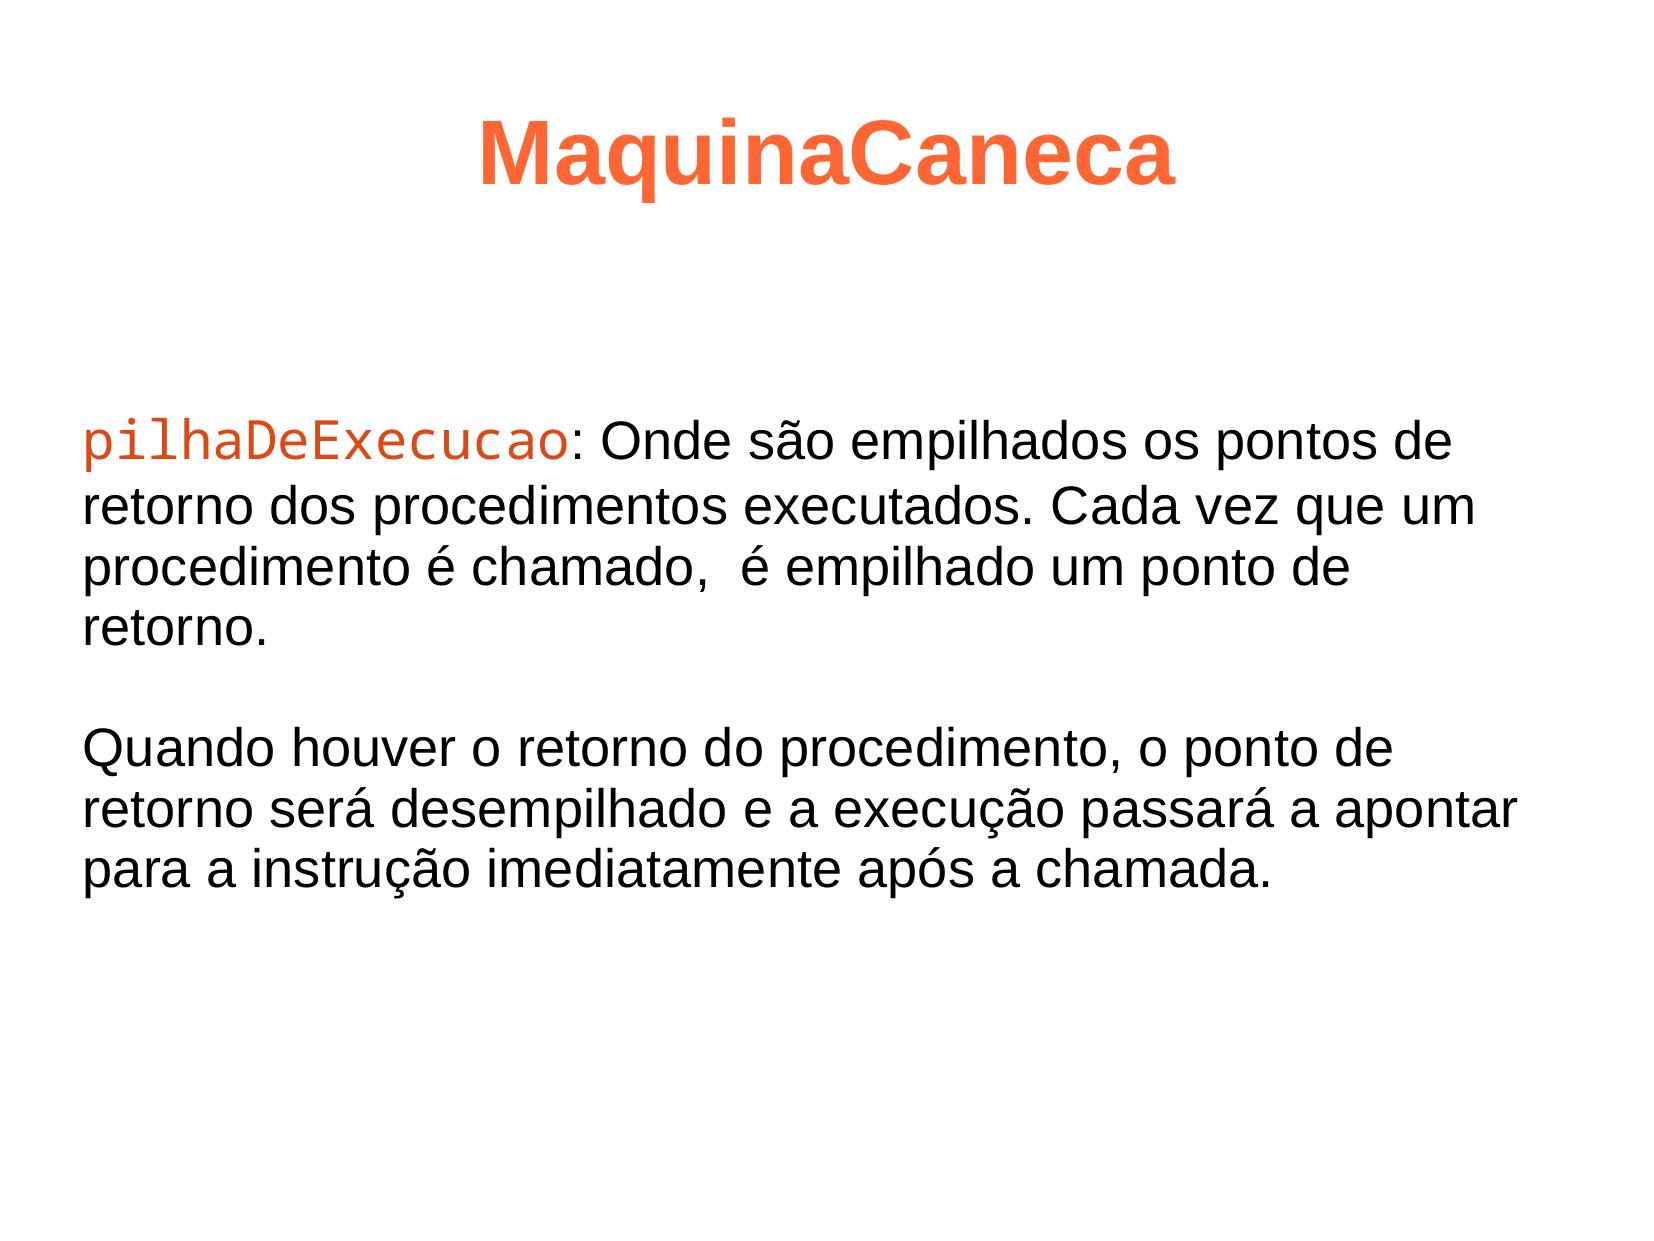

# MaquinaCaneca
pilhaDeExecucao: Onde são empilhados os pontos de retorno dos procedimentos executados. Cada vez que um procedimento é chamado, é empilhado um ponto de retorno.
Quando houver o retorno do procedimento, o ponto de retorno será desempilhado e a execução passará a apontar para a instrução imediatamente após a chamada.